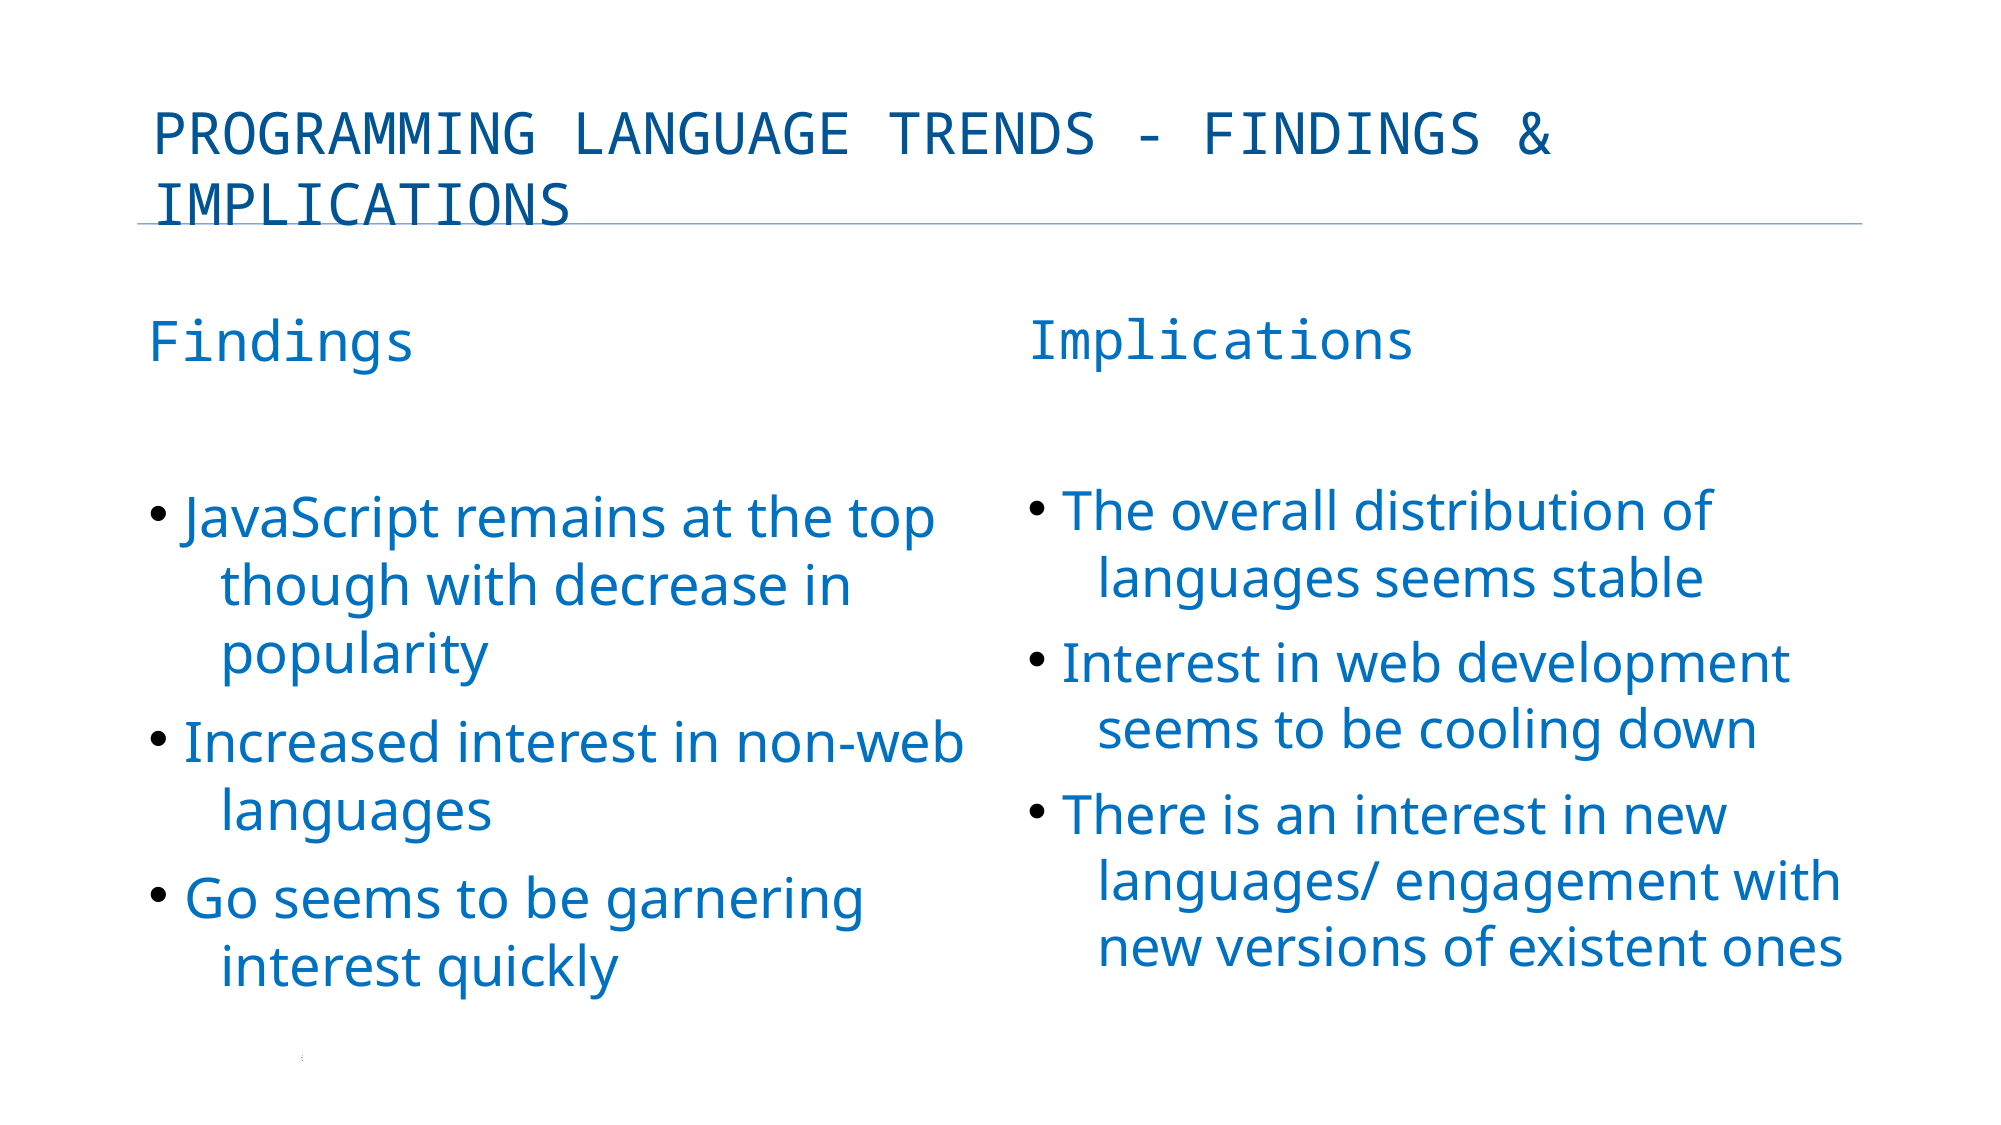

# PROGRAMMING LANGUAGE TRENDS - FINDINGS & IMPLICATIONS
Findings
JavaScript remains at the top though with decrease in popularity
Increased interest in non-web languages
Go seems to be garnering interest quickly
Implications
The overall distribution of languages seems stable
Interest in web development seems to be cooling down
There is an interest in new languages/ engagement with new versions of existent ones